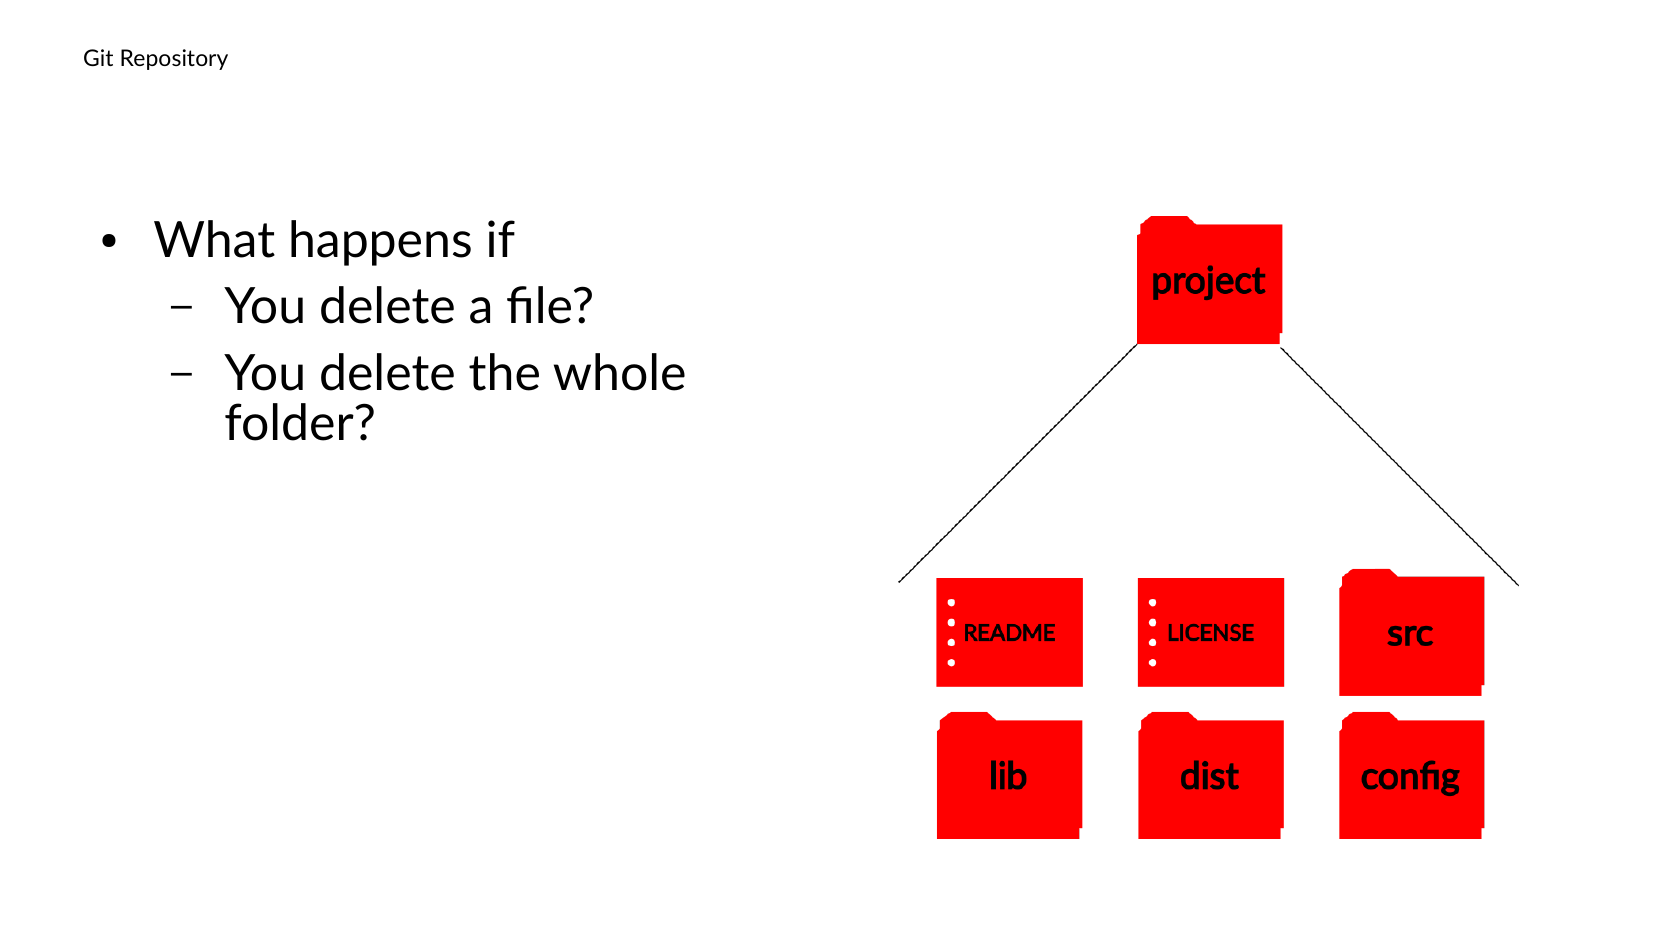

# Git Repository
What happens if
You delete a file?
You delete the whole folder?